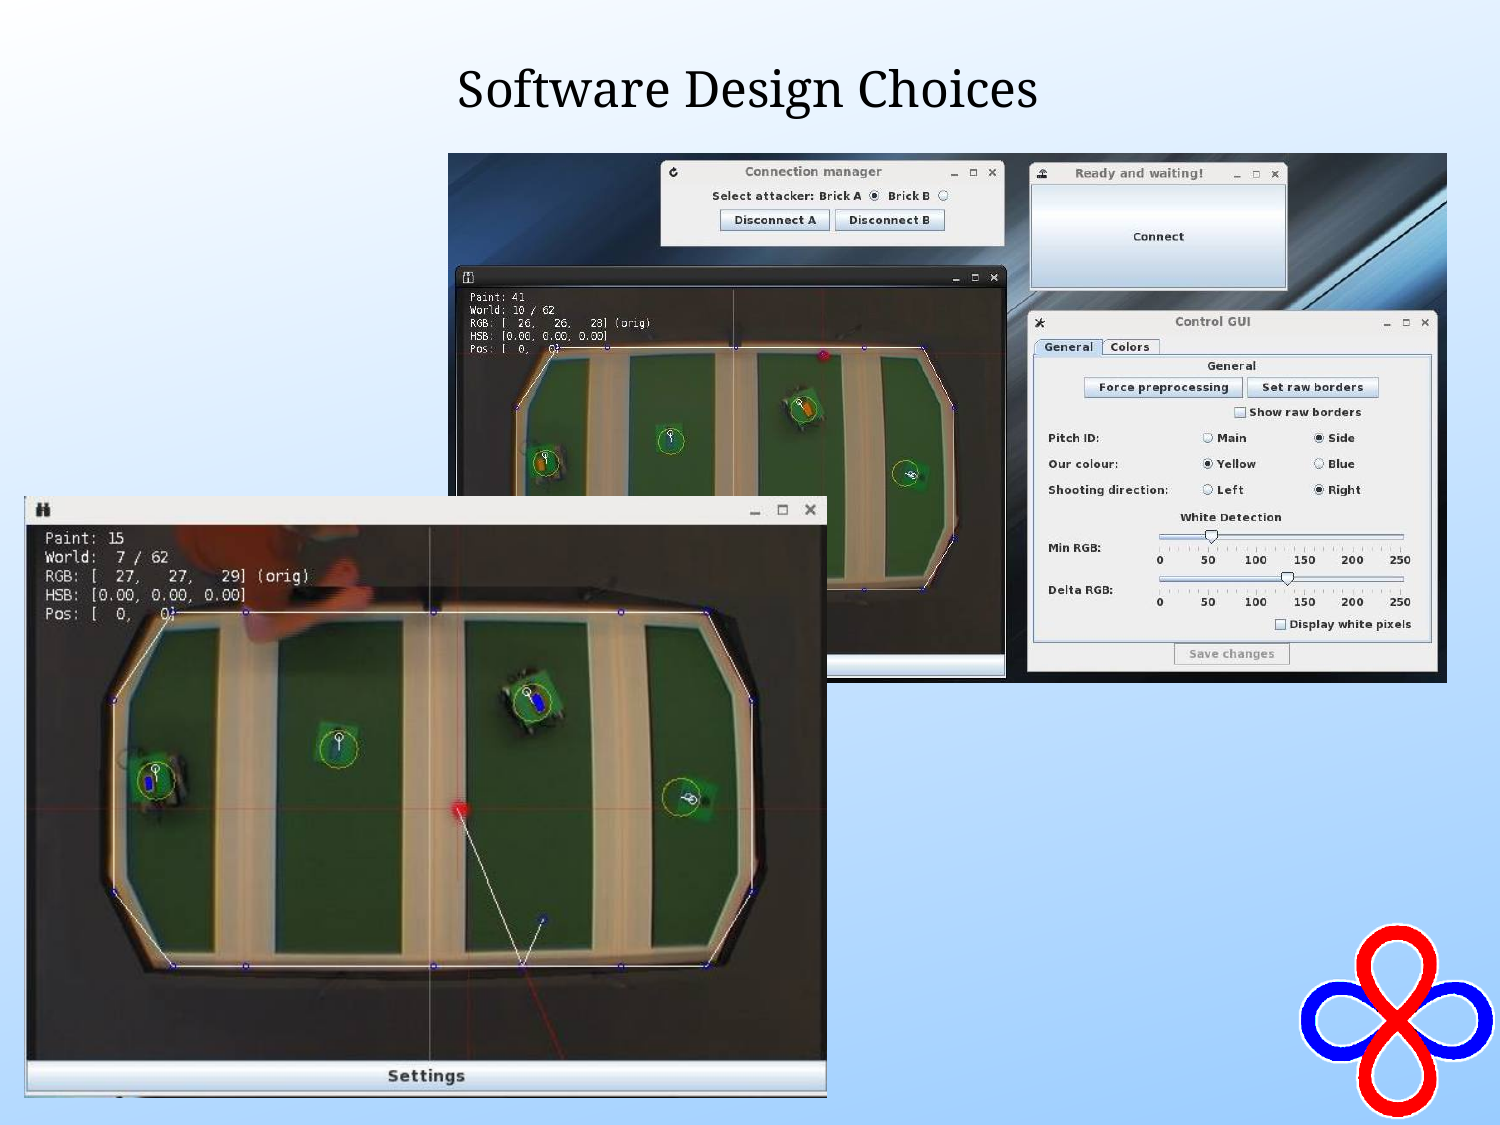

Software Design Choices
Gripless wheels, 4-wheel drive, differential controller
I2C powered grabber
Chain drive and kicker